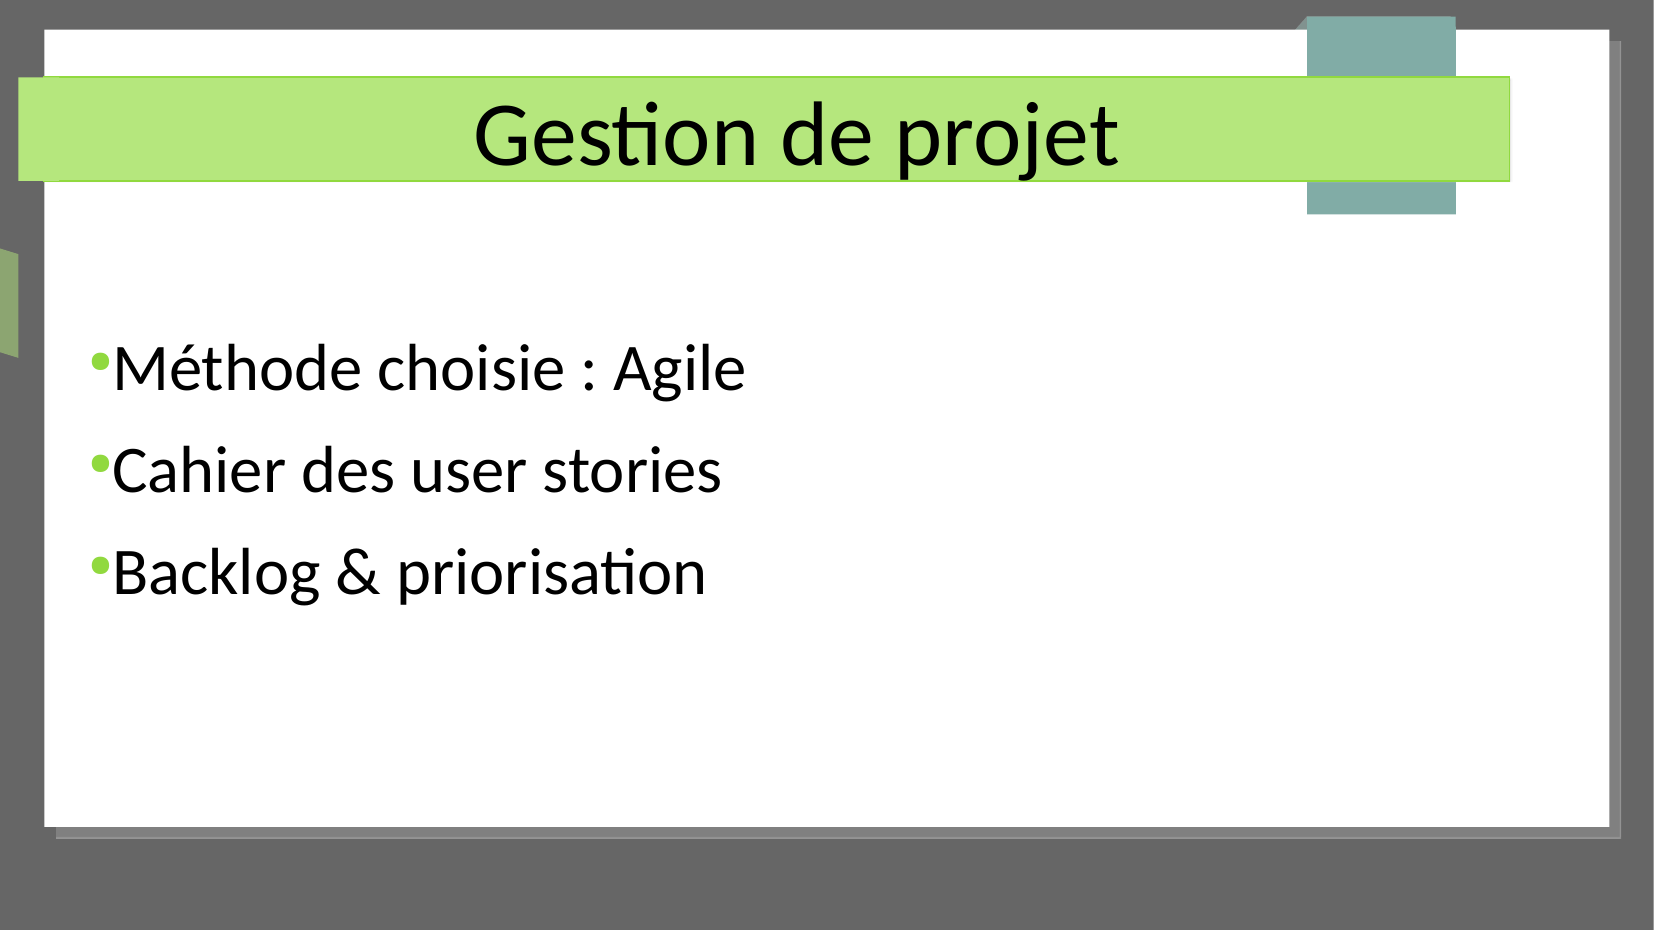

# Gestion de projet
Méthode choisie : Agile
Cahier des user stories
Backlog & priorisation